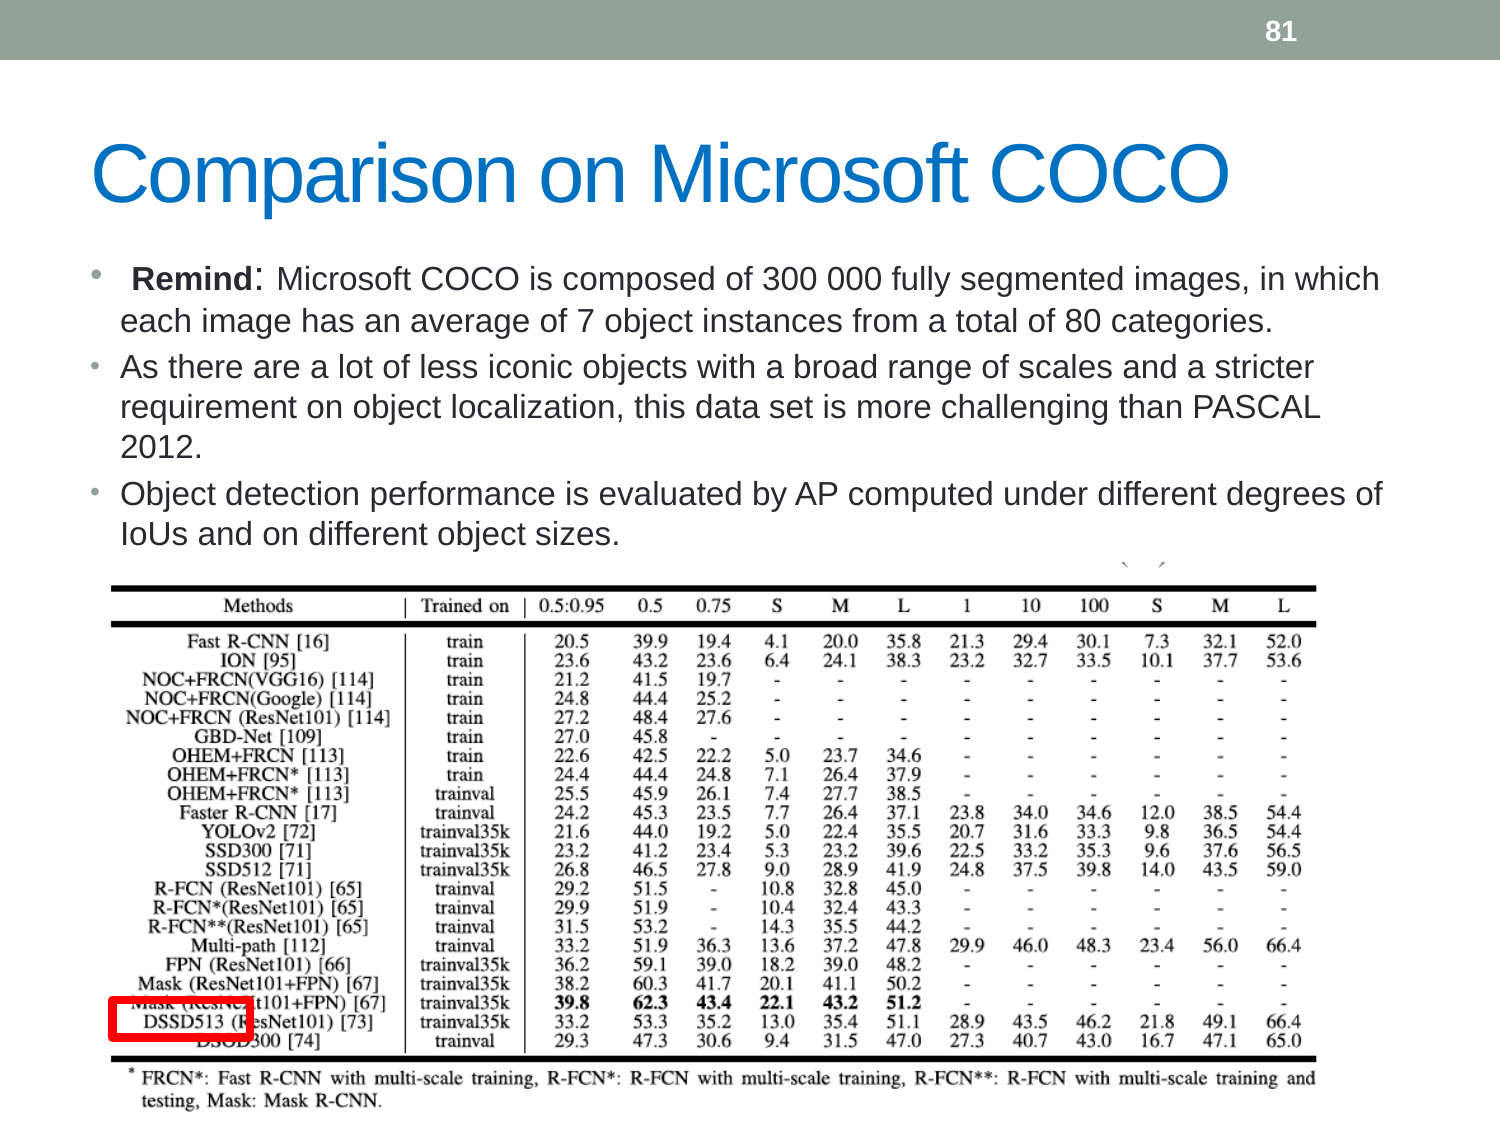

# Comparison on Microsoft COCO
 Remind: Microsoft COCO is composed of 300 000 fully segmented images, in which each image has an average of 7 object instances from a total of 80 categories.
As there are a lot of less iconic objects with a broad range of scales and a stricter requirement on object localization, this data set is more challenging than PASCAL 2012.
Object detection performance is evaluated by AP computed under different degrees of IoUs and on different object sizes.